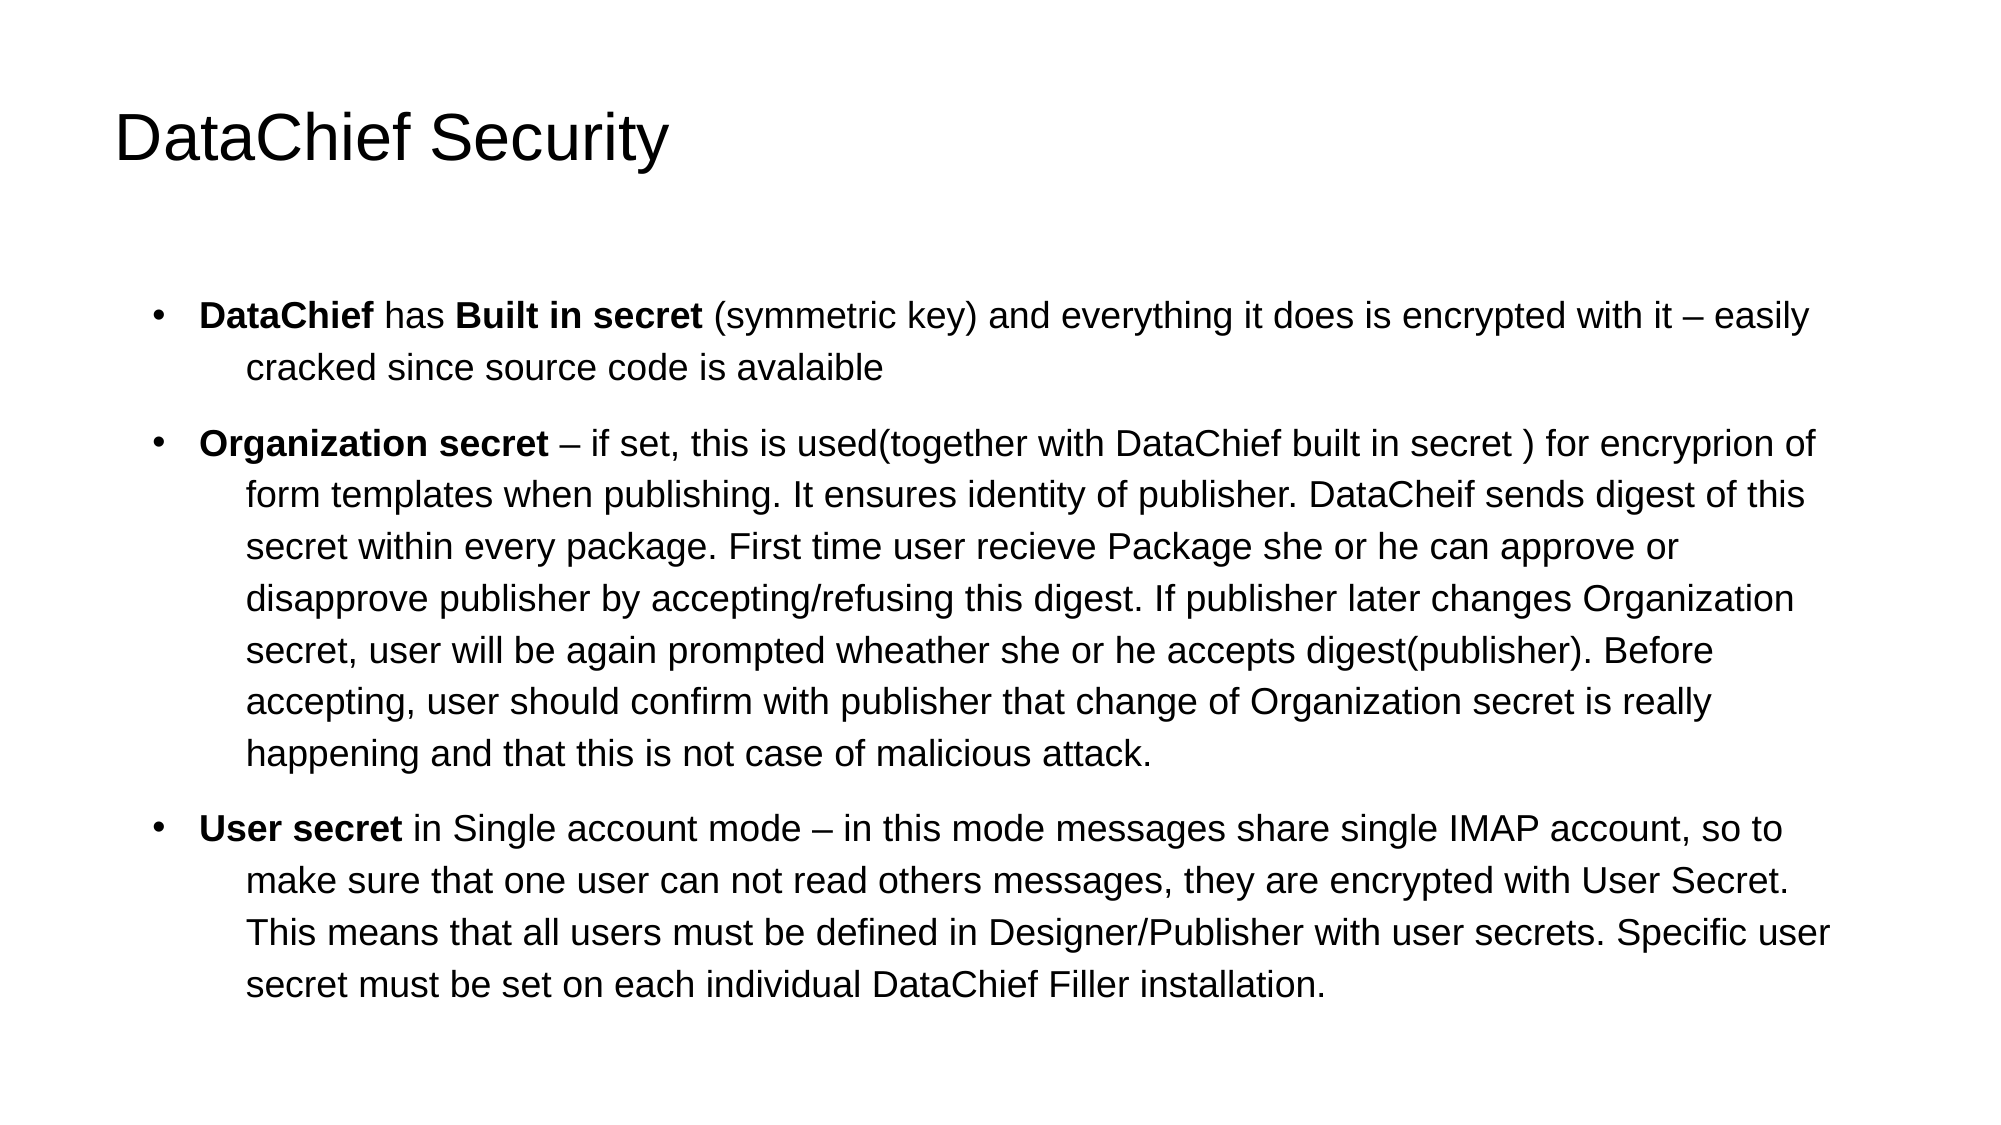

# DataChief Security
DataChief has Built in secret (symmetric key) and everything it does is encrypted with it – easily cracked since source code is avalaible
Organization secret – if set, this is used(together with DataChief built in secret ) for encryprion of form templates when publishing. It ensures identity of publisher. DataCheif sends digest of this secret within every package. First time user recieve Package she or he can approve or disapprove publisher by accepting/refusing this digest. If publisher later changes Organization secret, user will be again prompted wheather she or he accepts digest(publisher). Before accepting, user should confirm with publisher that change of Organization secret is really happening and that this is not case of malicious attack.
User secret in Single account mode – in this mode messages share single IMAP account, so to make sure that one user can not read others messages, they are encrypted with User Secret. This means that all users must be defined in Designer/Publisher with user secrets. Specific user secret must be set on each individual DataChief Filler installation.